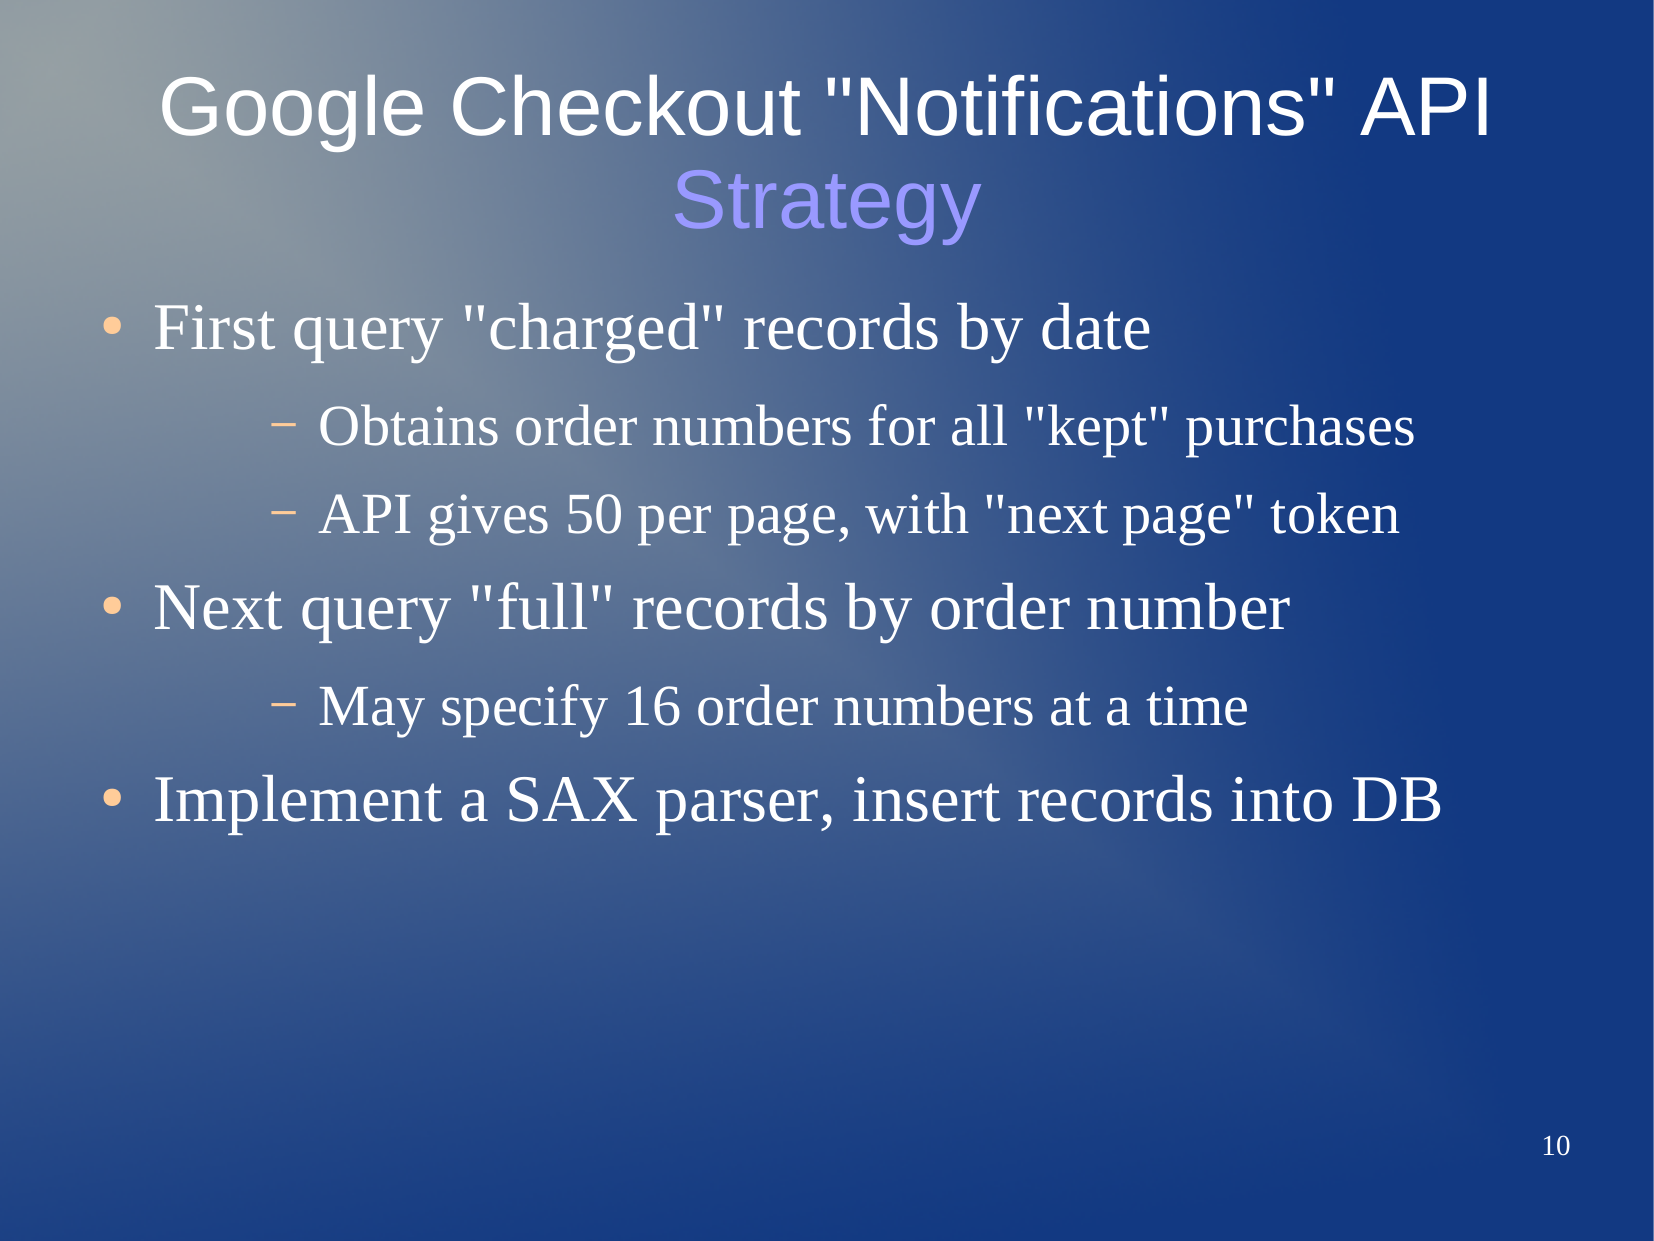

Google Checkout "Notifications" API Strategy
# First query "charged" records by date
Obtains order numbers for all "kept" purchases
API gives 50 per page, with "next page" token
Next query "full" records by order number
May specify 16 order numbers at a time
Implement a SAX parser, insert records into DB
10